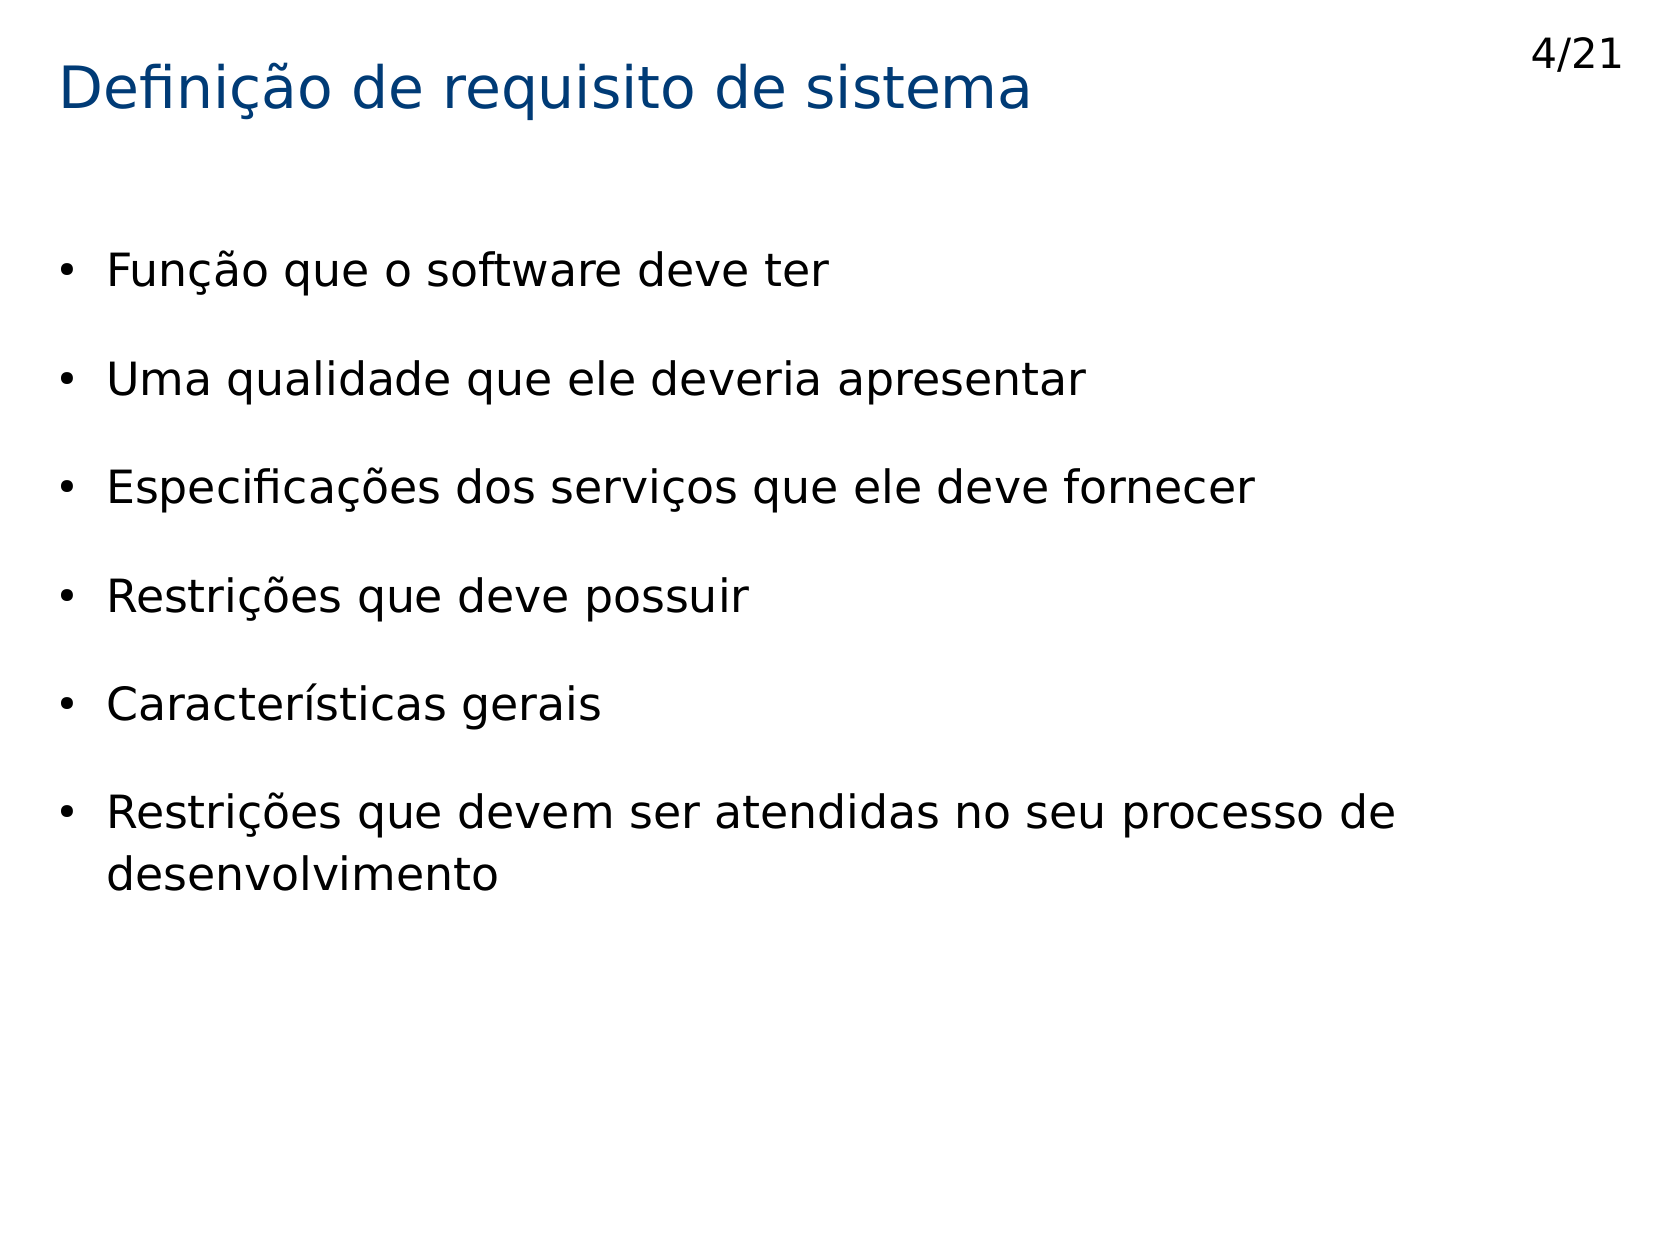

# Definição de requisito de sistema
4
Função que o software deve ter
Uma qualidade que ele deveria apresentar
Especificações dos serviços que ele deve fornecer
Restrições que deve possuir
Características gerais
Restrições que devem ser atendidas no seu processo de desenvolvimento